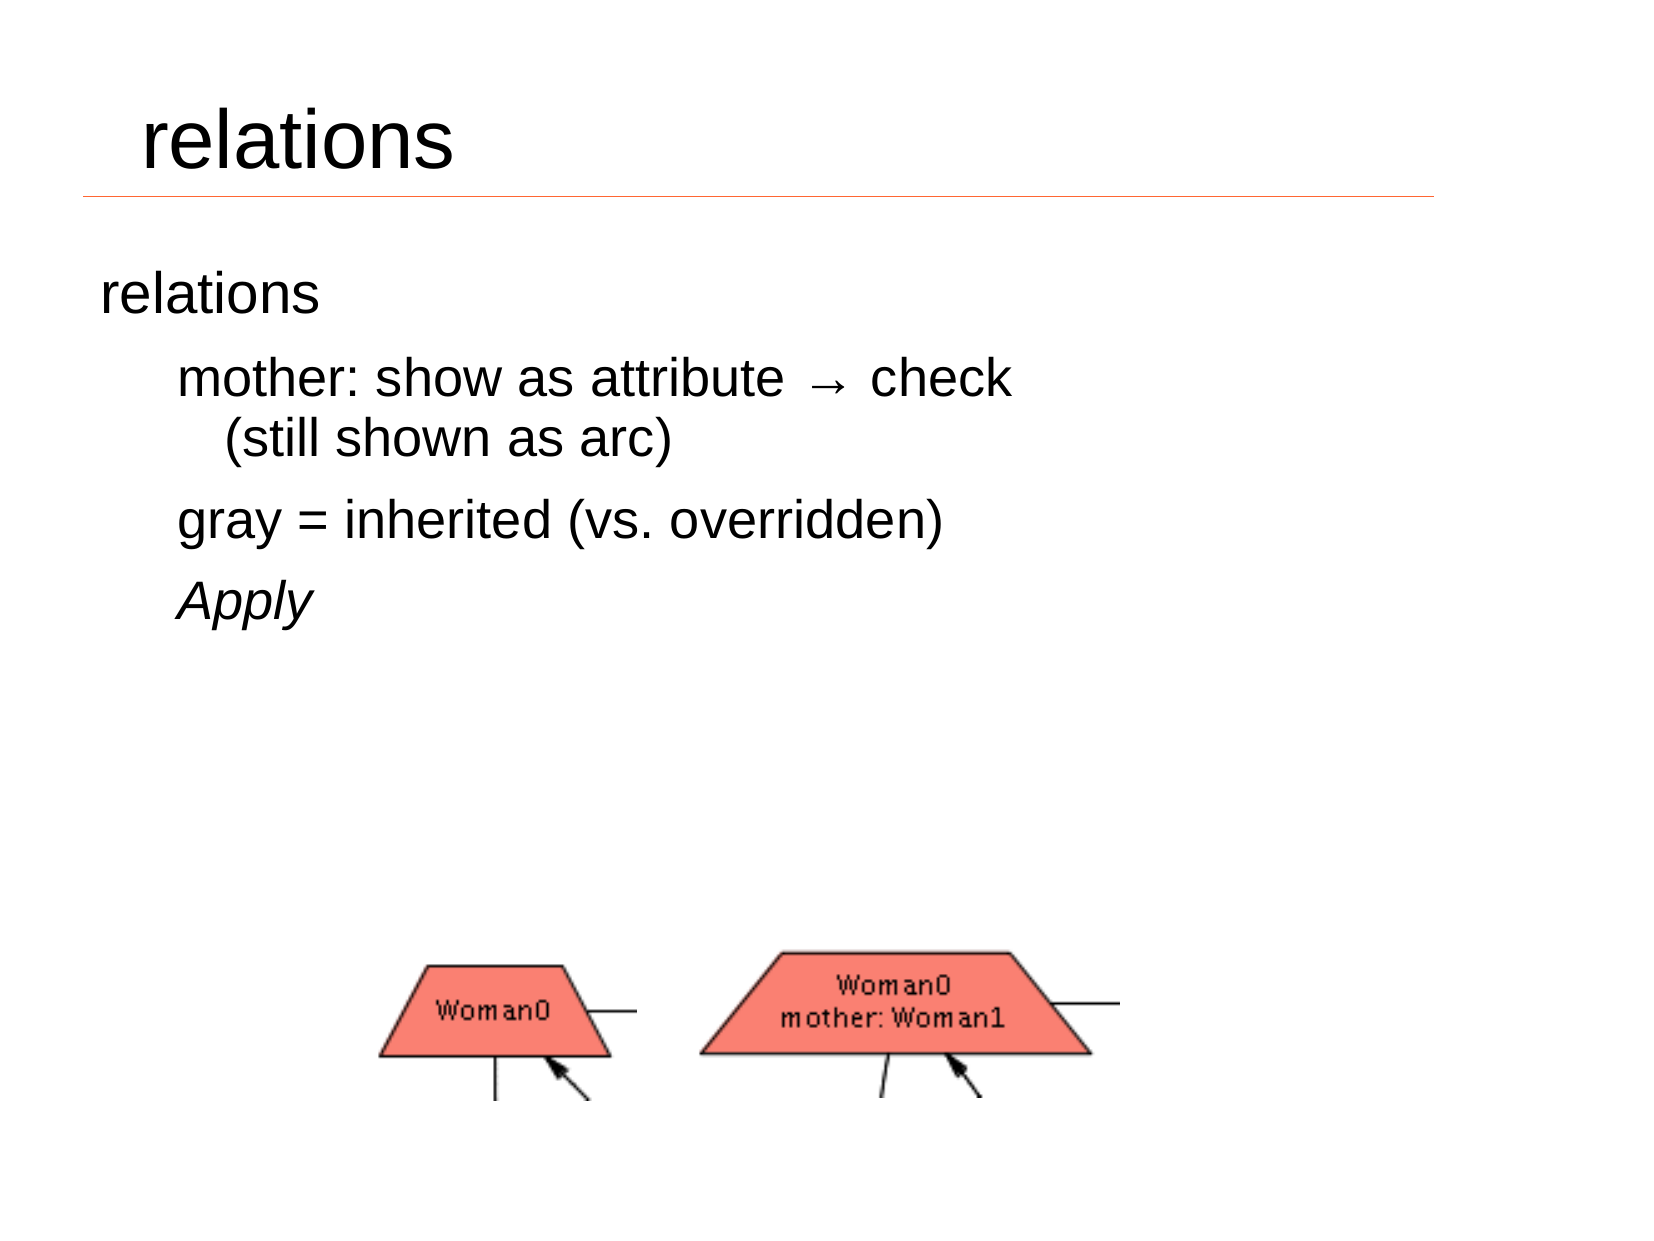

# relations
relations
mother: show as attribute → check
(still shown as arc)
gray = inherited (vs. overridden)
Apply